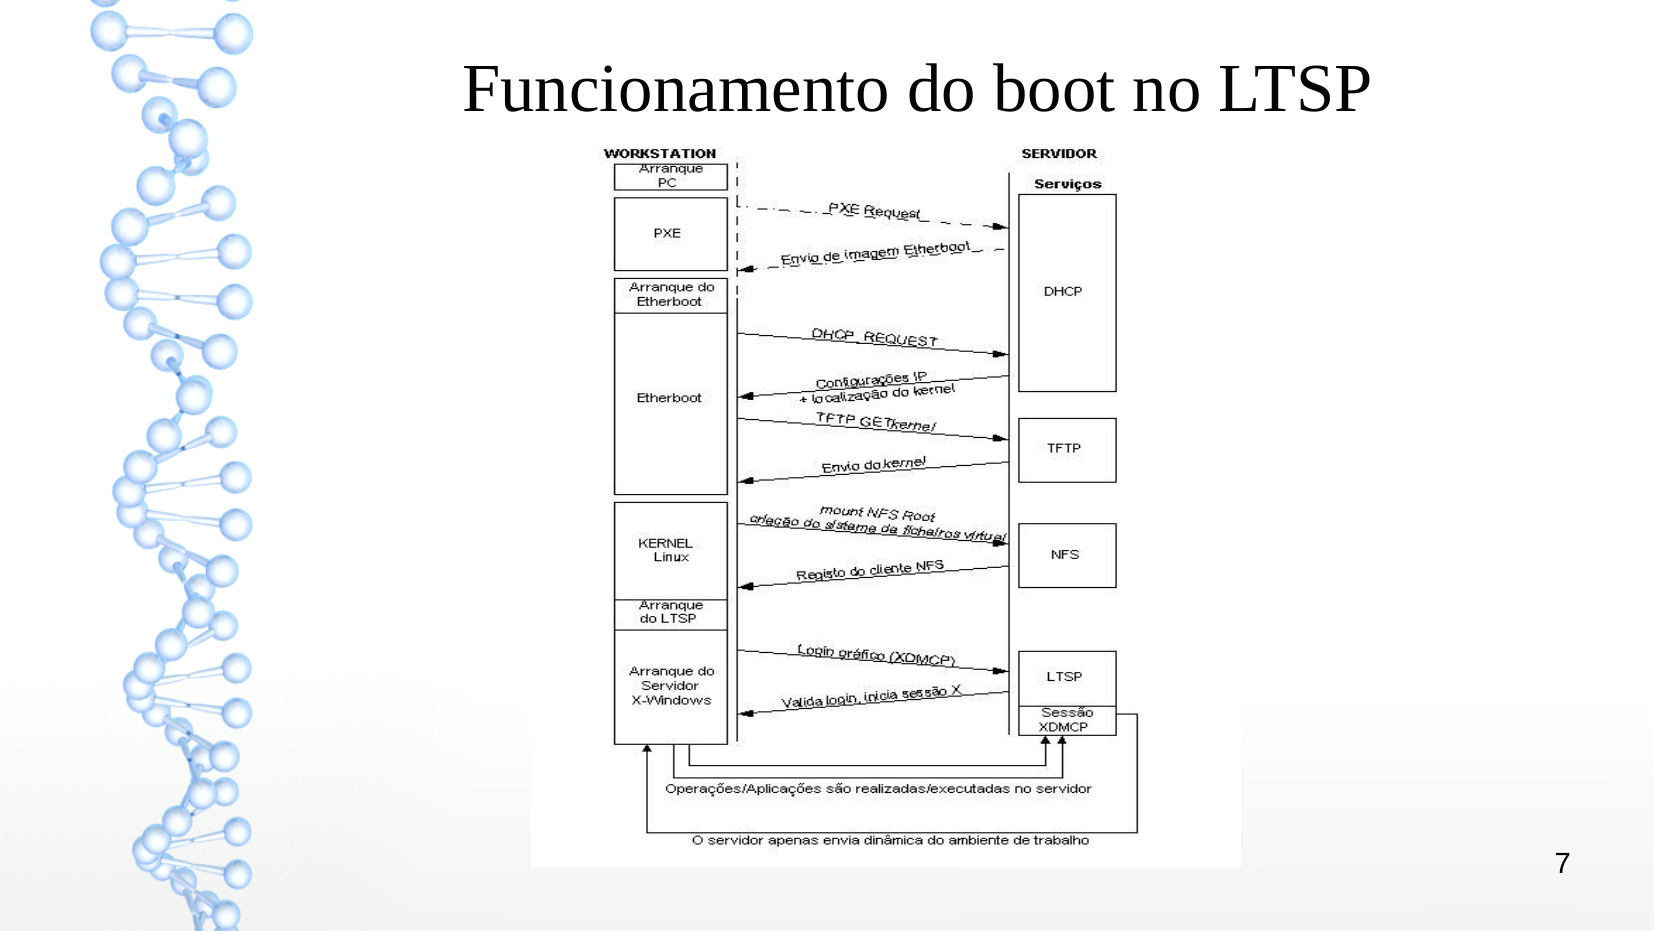

# Funcionamento do boot no LTSP
7